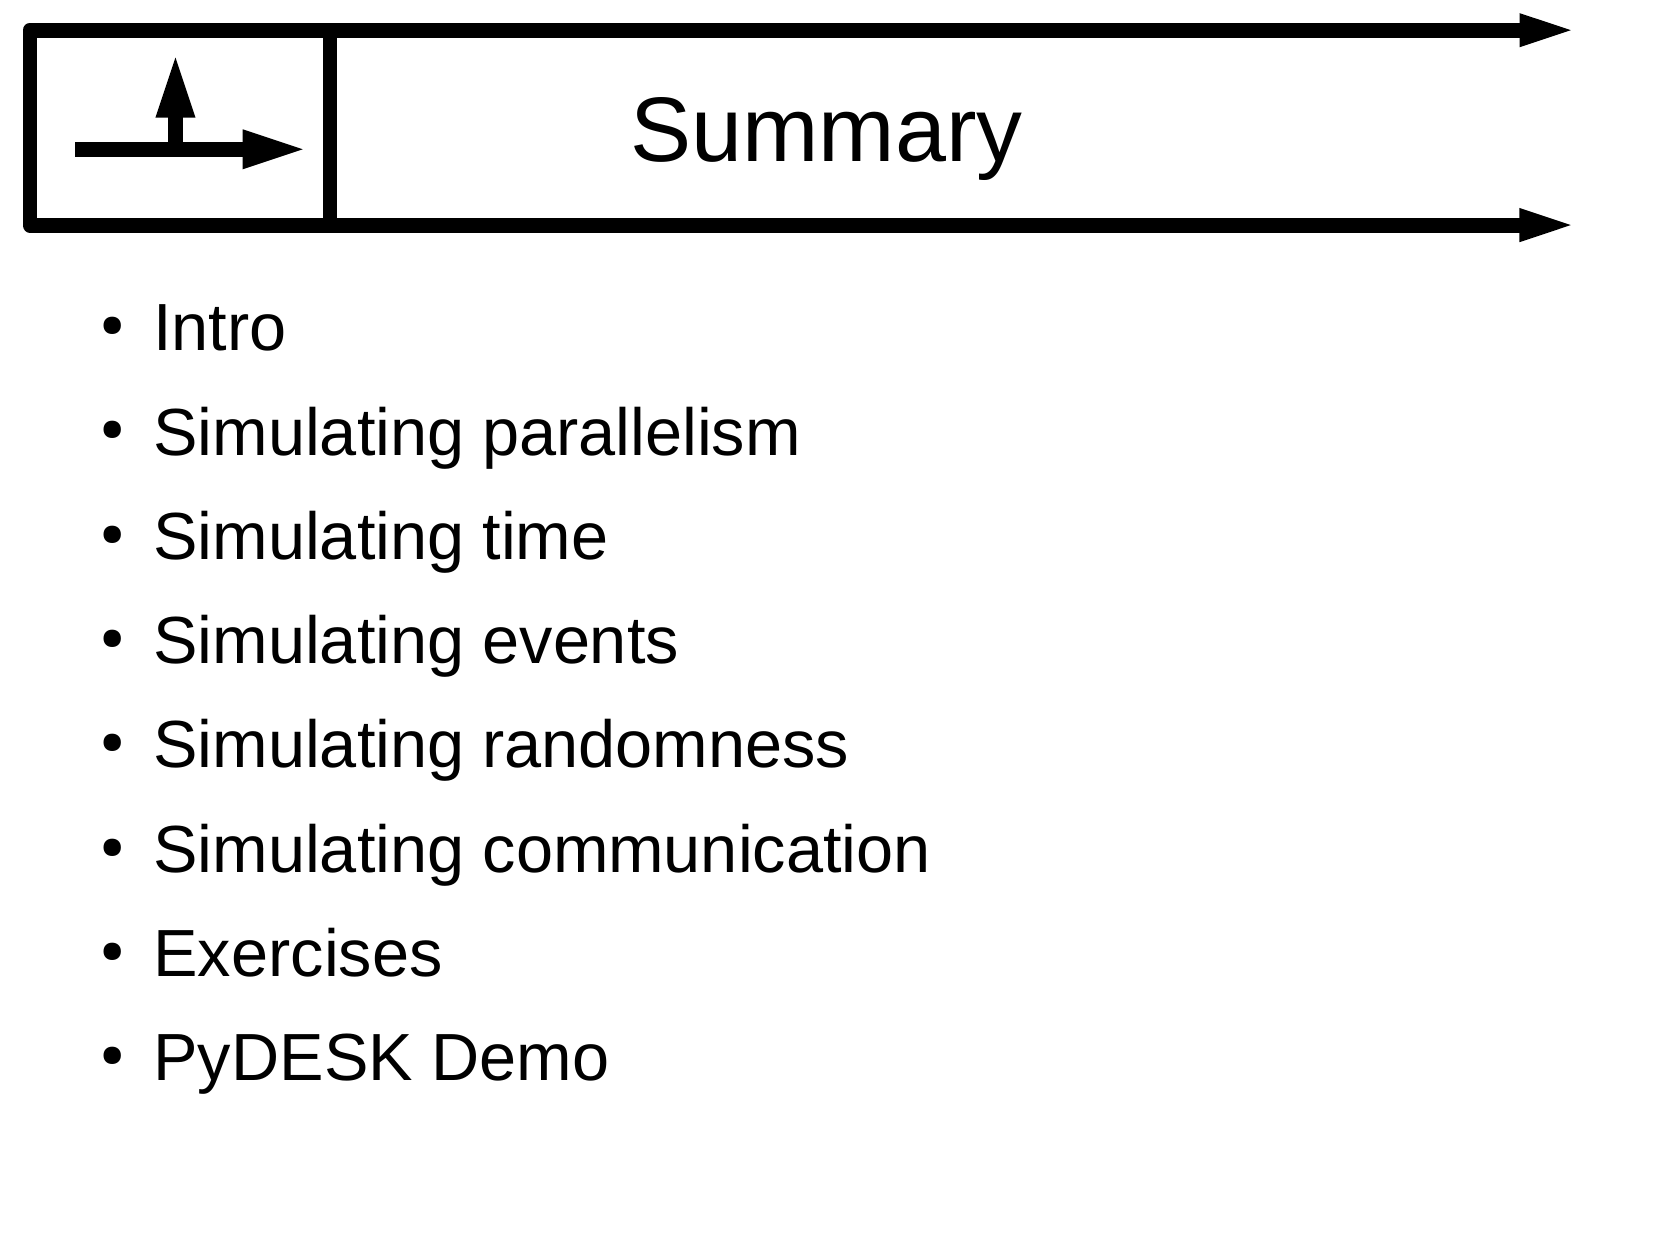

# Summary
Intro
Simulating parallelism
Simulating time
Simulating events
Simulating randomness
Simulating communication
Exercises
PyDESK Demo